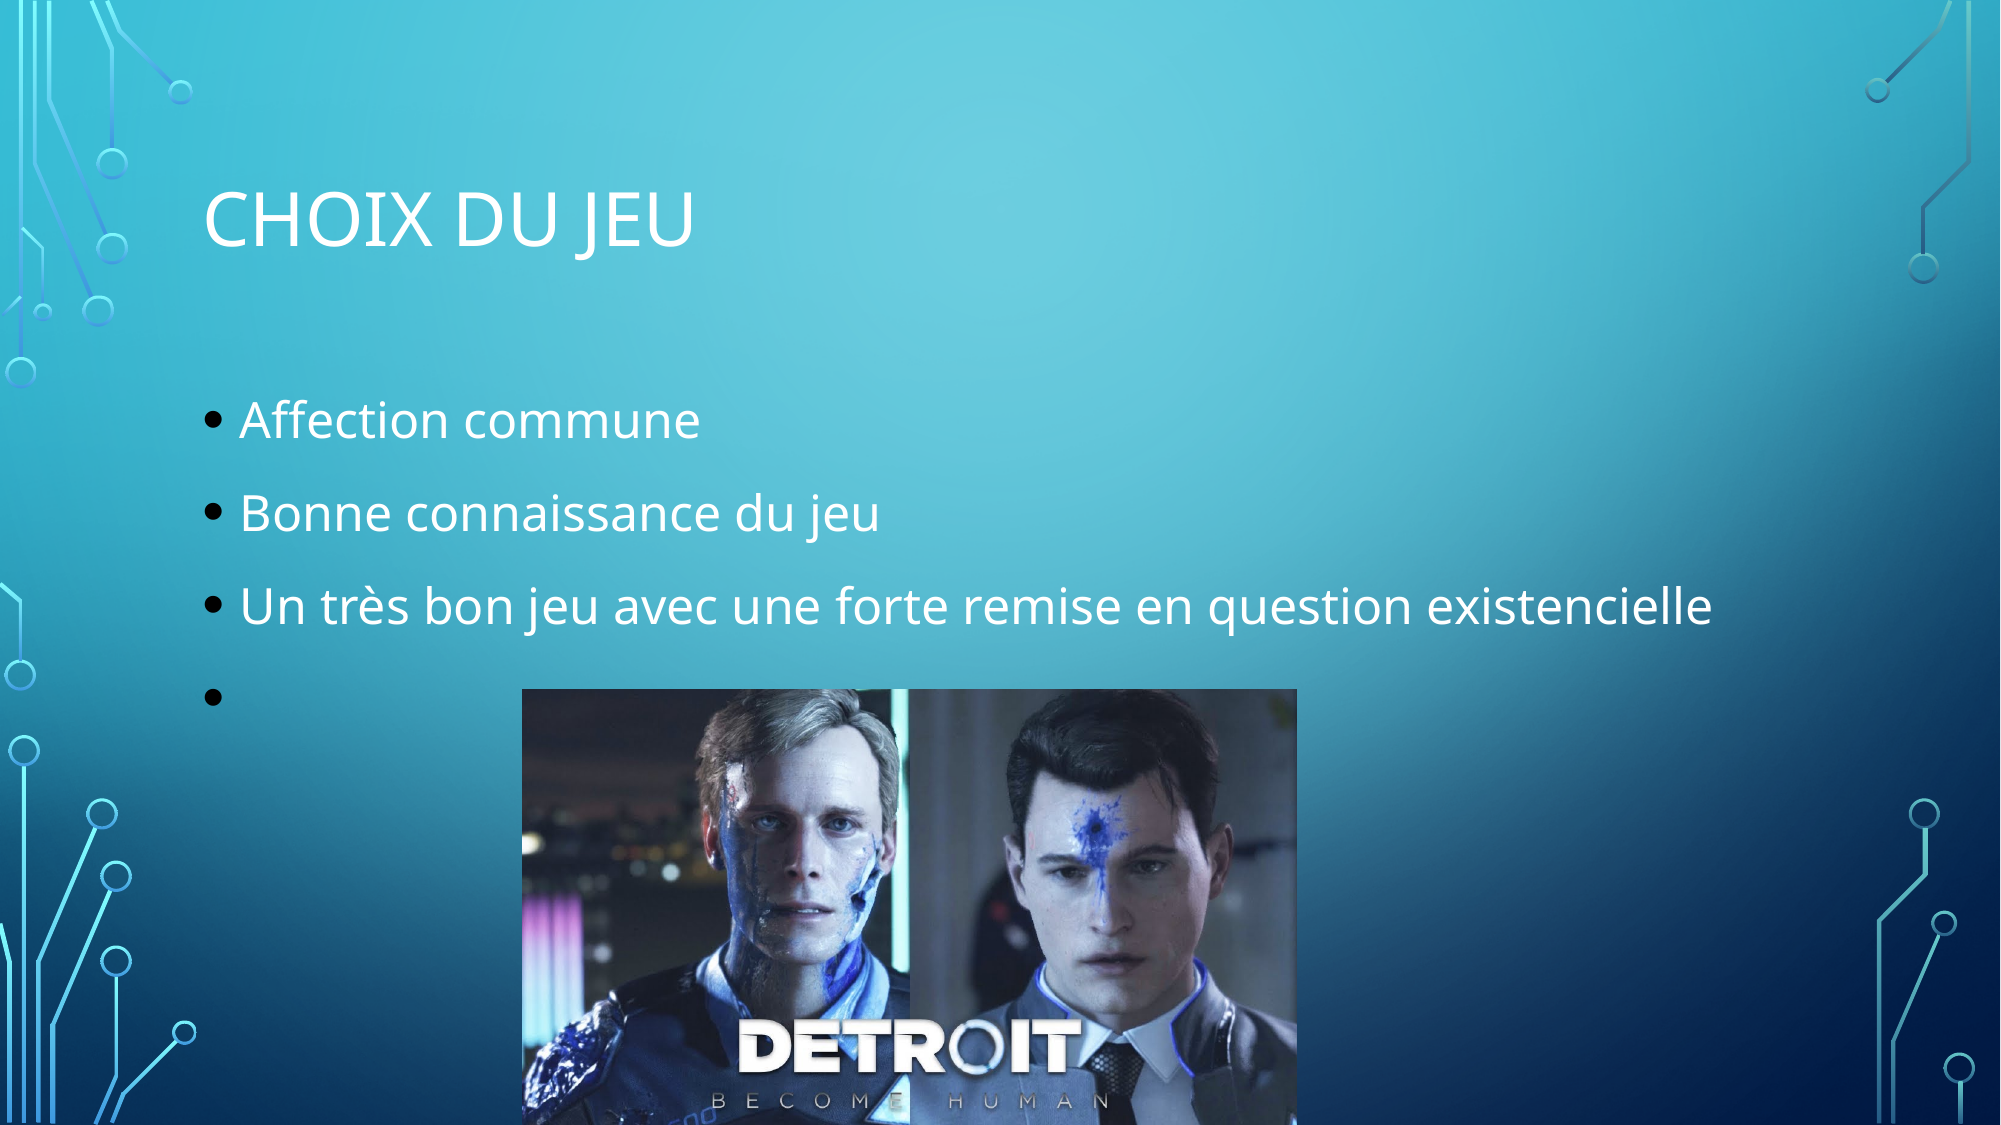

# Choix du jeu
Affection commune
Bonne connaissance du jeu
Un très bon jeu avec une forte remise en question existencielle